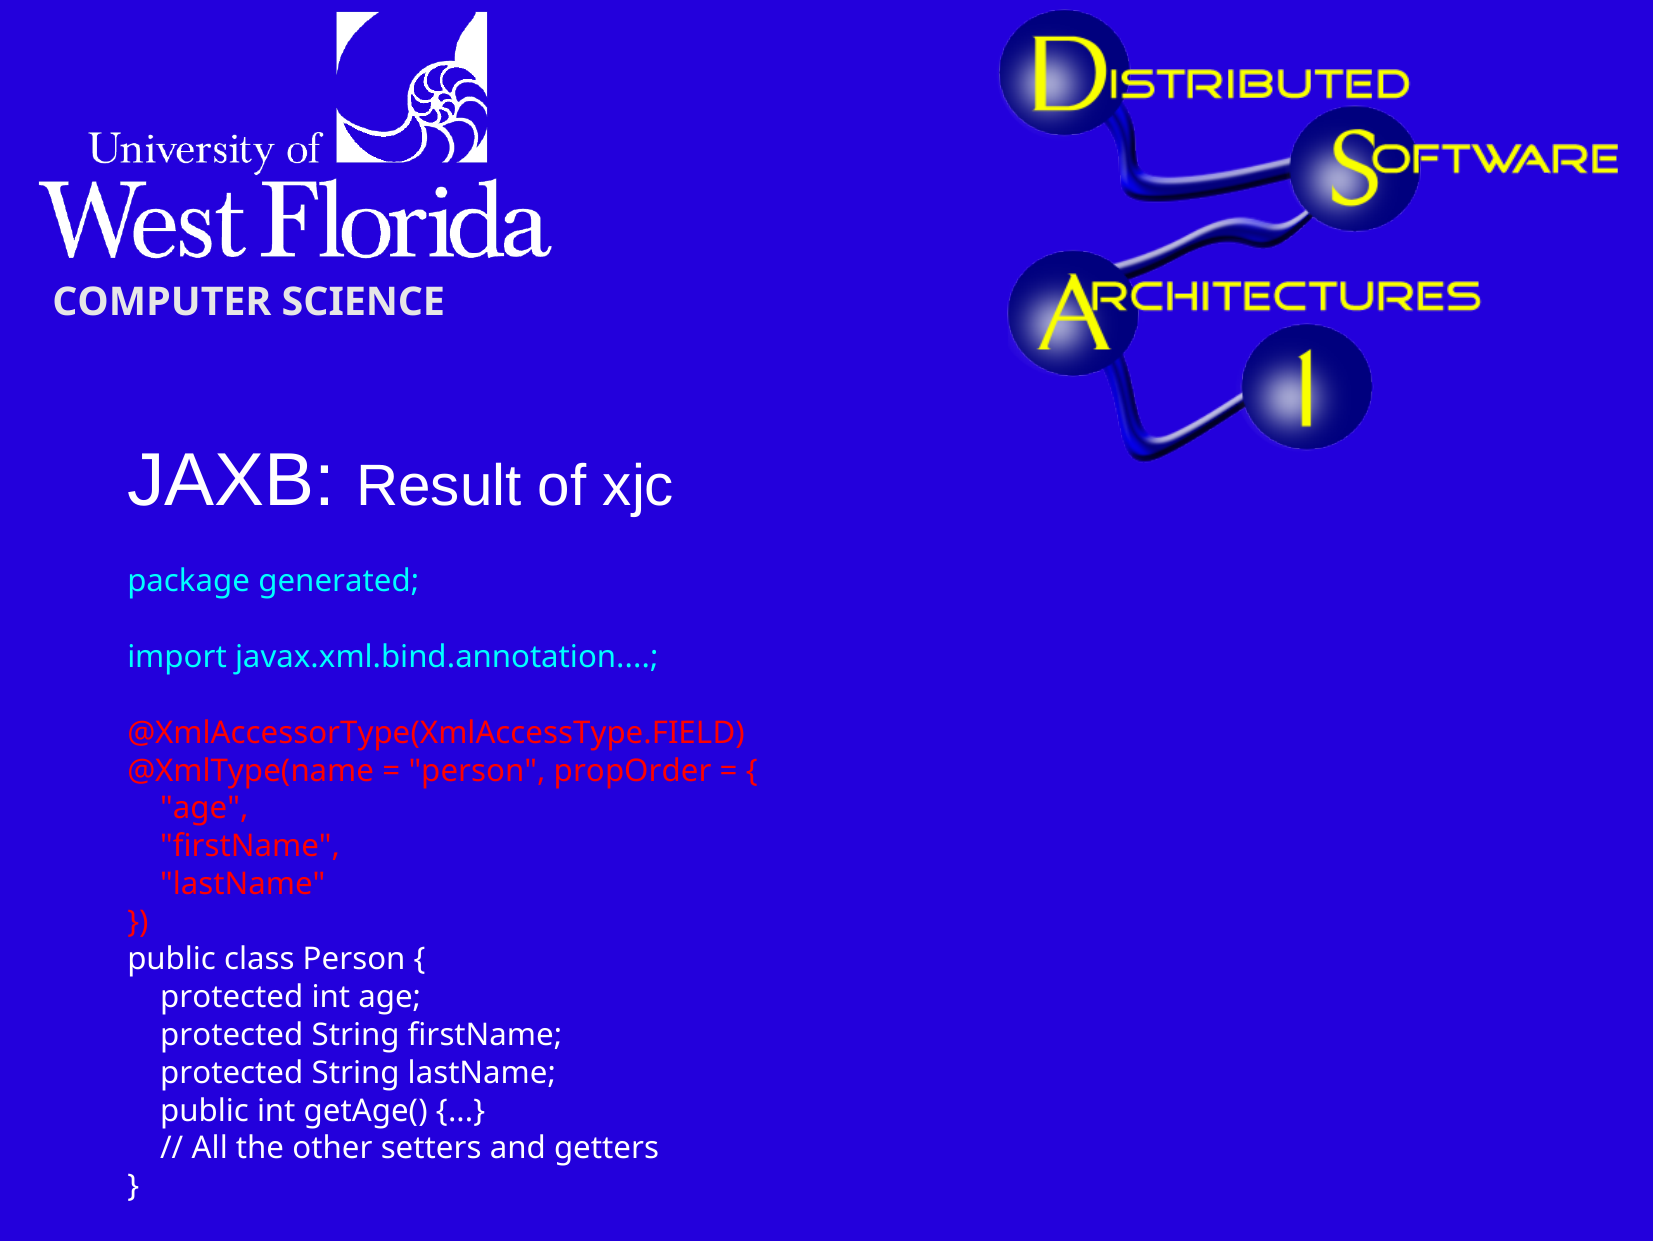

COMPUTER SCIENCE
JAXB: Result of xjc
package generated;
import javax.xml.bind.annotation....;
@XmlAccessorType(XmlAccessType.FIELD)
@XmlType(name = "person", propOrder = {
 "age",
 "firstName",
 "lastName"
})
public class Person {
 protected int age;
 protected String firstName;
 protected String lastName;
 public int getAge() {...}
 // All the other setters and getters
}